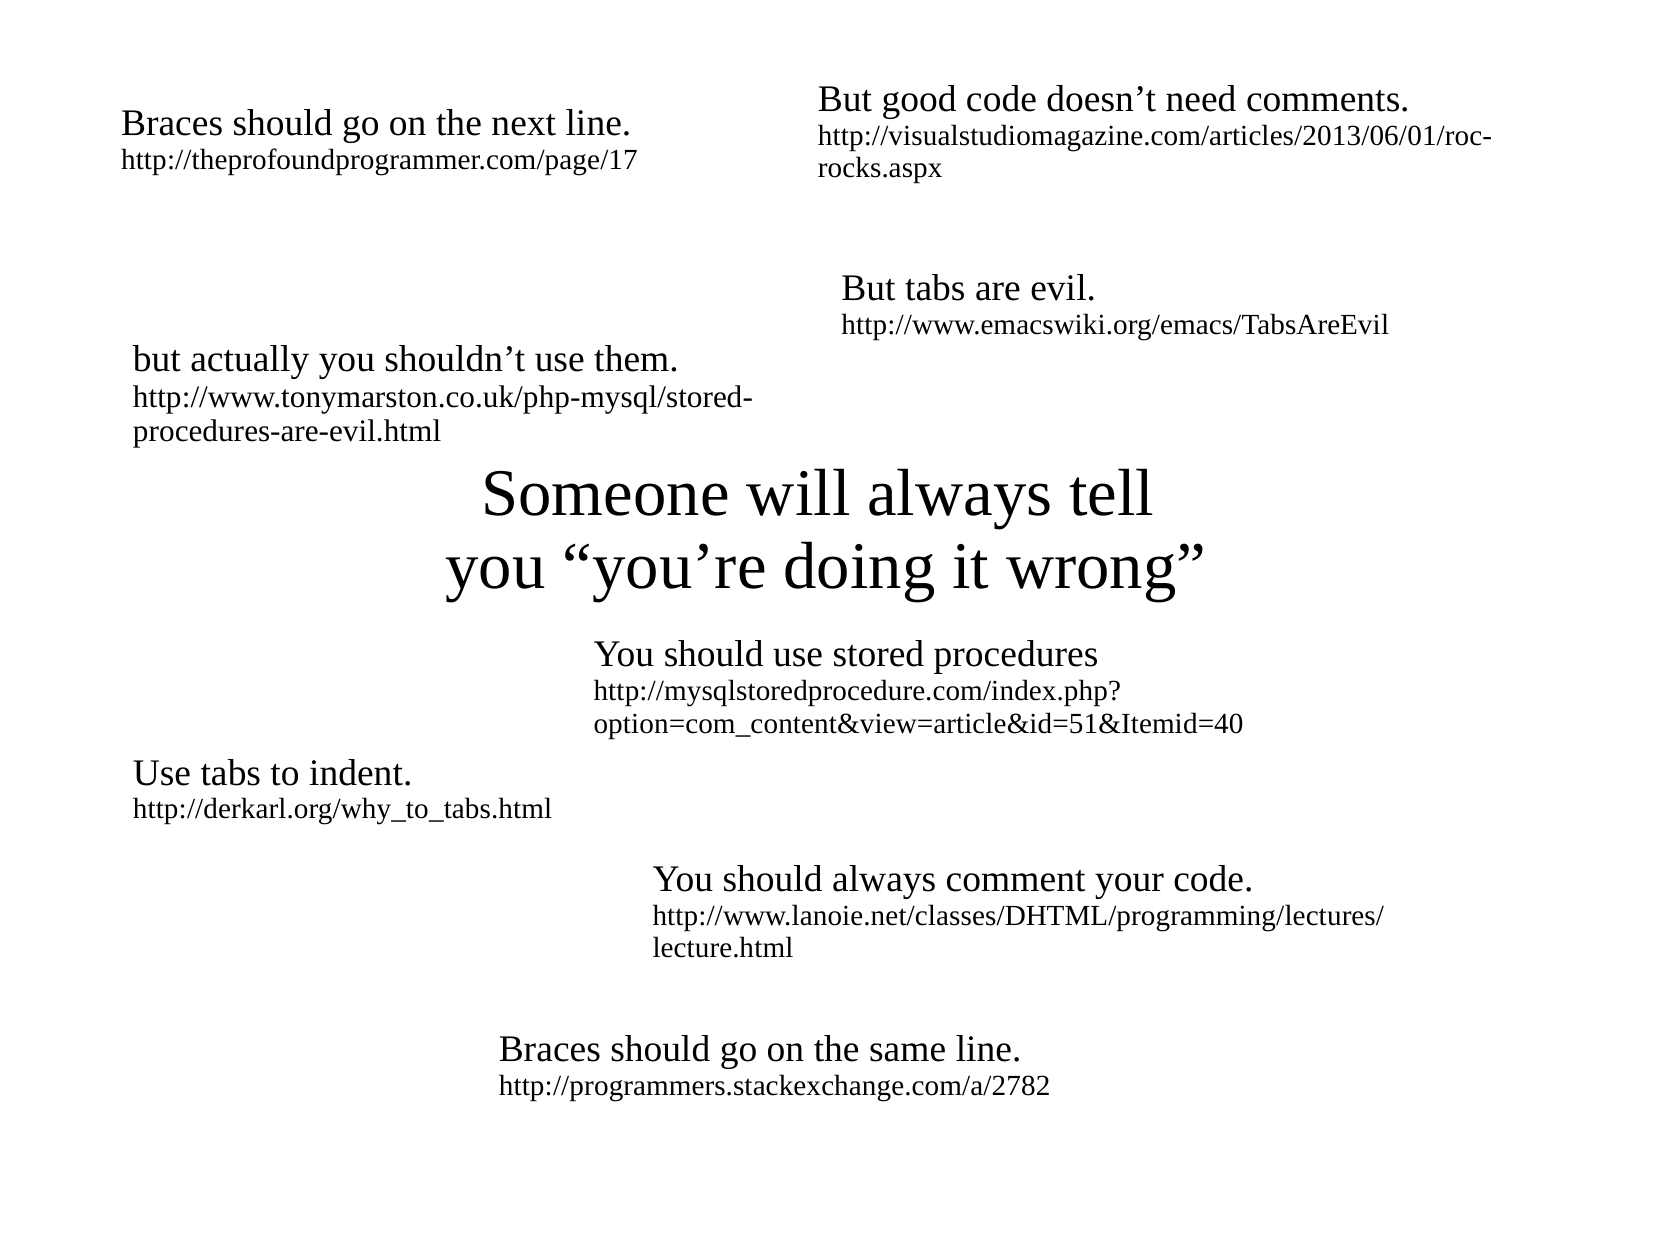

# Someone will always tell you “you’re doing it wrong”
But good code doesn’t need comments.
http://visualstudiomagazine.com/articles/2013/06/01/roc-rocks.aspx
Braces should go on the next line.
http://theprofoundprogrammer.com/page/17
But tabs are evil.
http://www.emacswiki.org/emacs/TabsAreEvil
but actually you shouldn’t use them.
http://www.tonymarston.co.uk/php-mysql/stored-procedures-are-evil.html
You should use stored procedures
http://mysqlstoredprocedure.com/index.php?option=com_content&view=article&id=51&Itemid=40
Use tabs to indent.
http://derkarl.org/why_to_tabs.html
You should always comment your code.
http://www.lanoie.net/classes/DHTML/programming/lectures/lecture.html
Braces should go on the same line.
http://programmers.stackexchange.com/a/2782